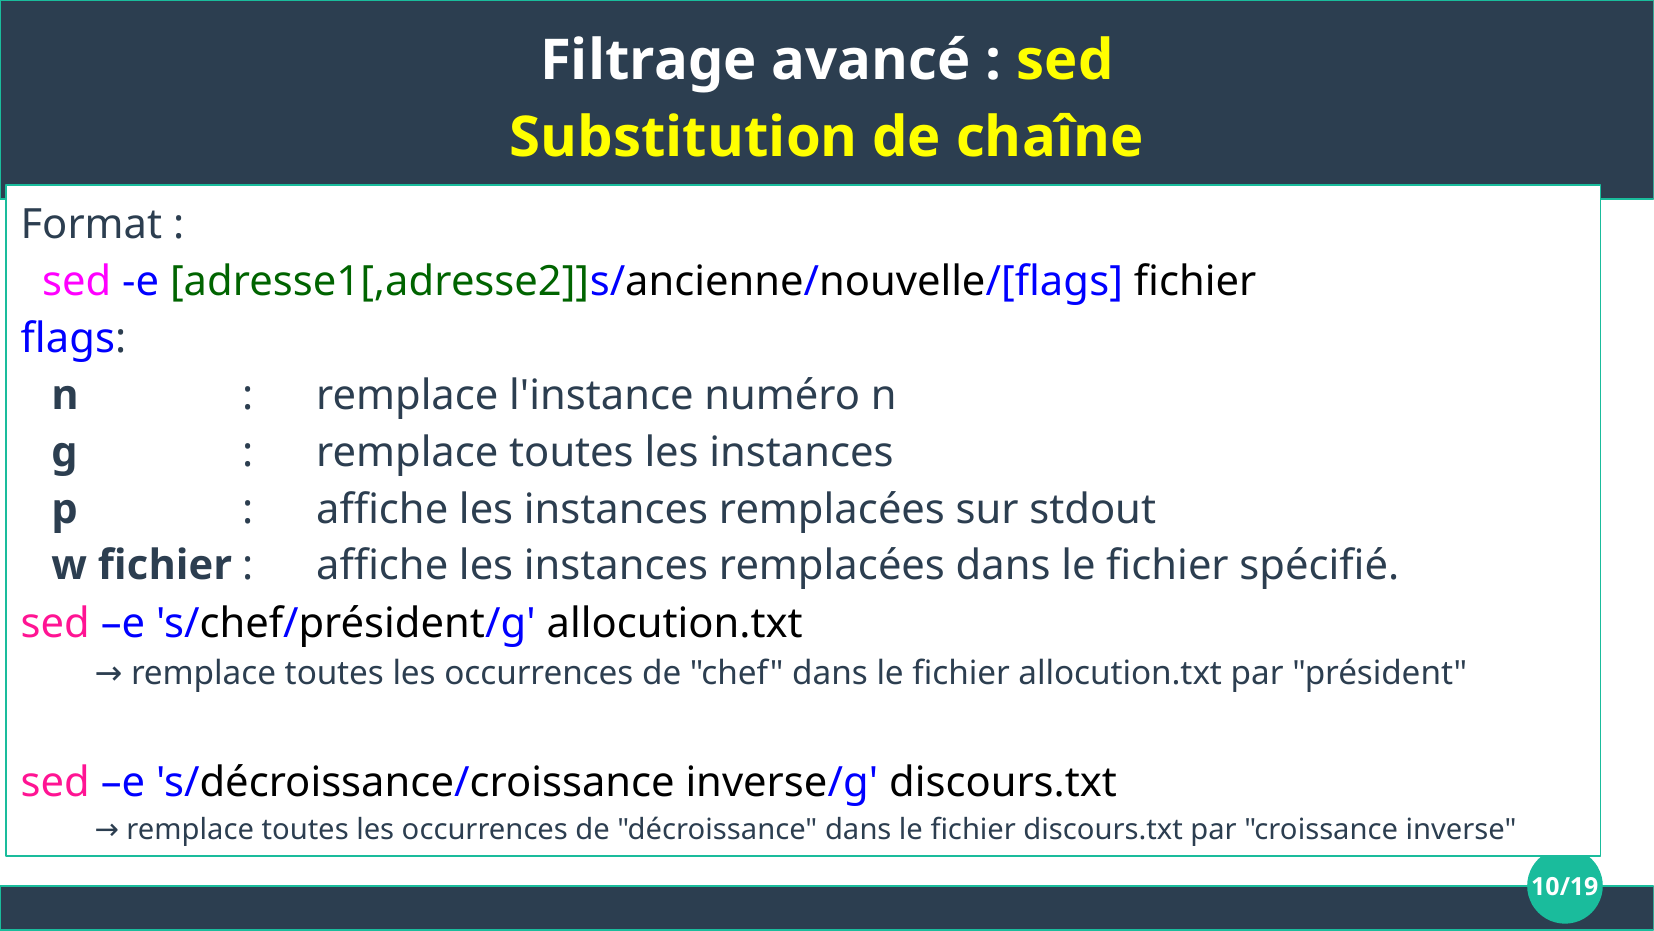

# Filtrage avancé : sed Substitution de chaîne
Format :
 sed -e [adresse1[,adresse2]]s/ancienne/nouvelle/[flags] fichier
flags:
 n			:	remplace l'instance numéro n
 g			:	remplace toutes les instances
 p			:	affiche les instances remplacées sur stdout
 w fichier	:	affiche les instances remplacées dans le fichier spécifié.
sed –e 's/chef/président/g' allocution.txt
	→ remplace toutes les occurrences de "chef" dans le fichier allocution.txt par "président"
sed –e 's/décroissance/croissance inverse/g' discours.txt
	→ remplace toutes les occurrences de "décroissance" dans le fichier discours.txt par "croissance inverse"
10